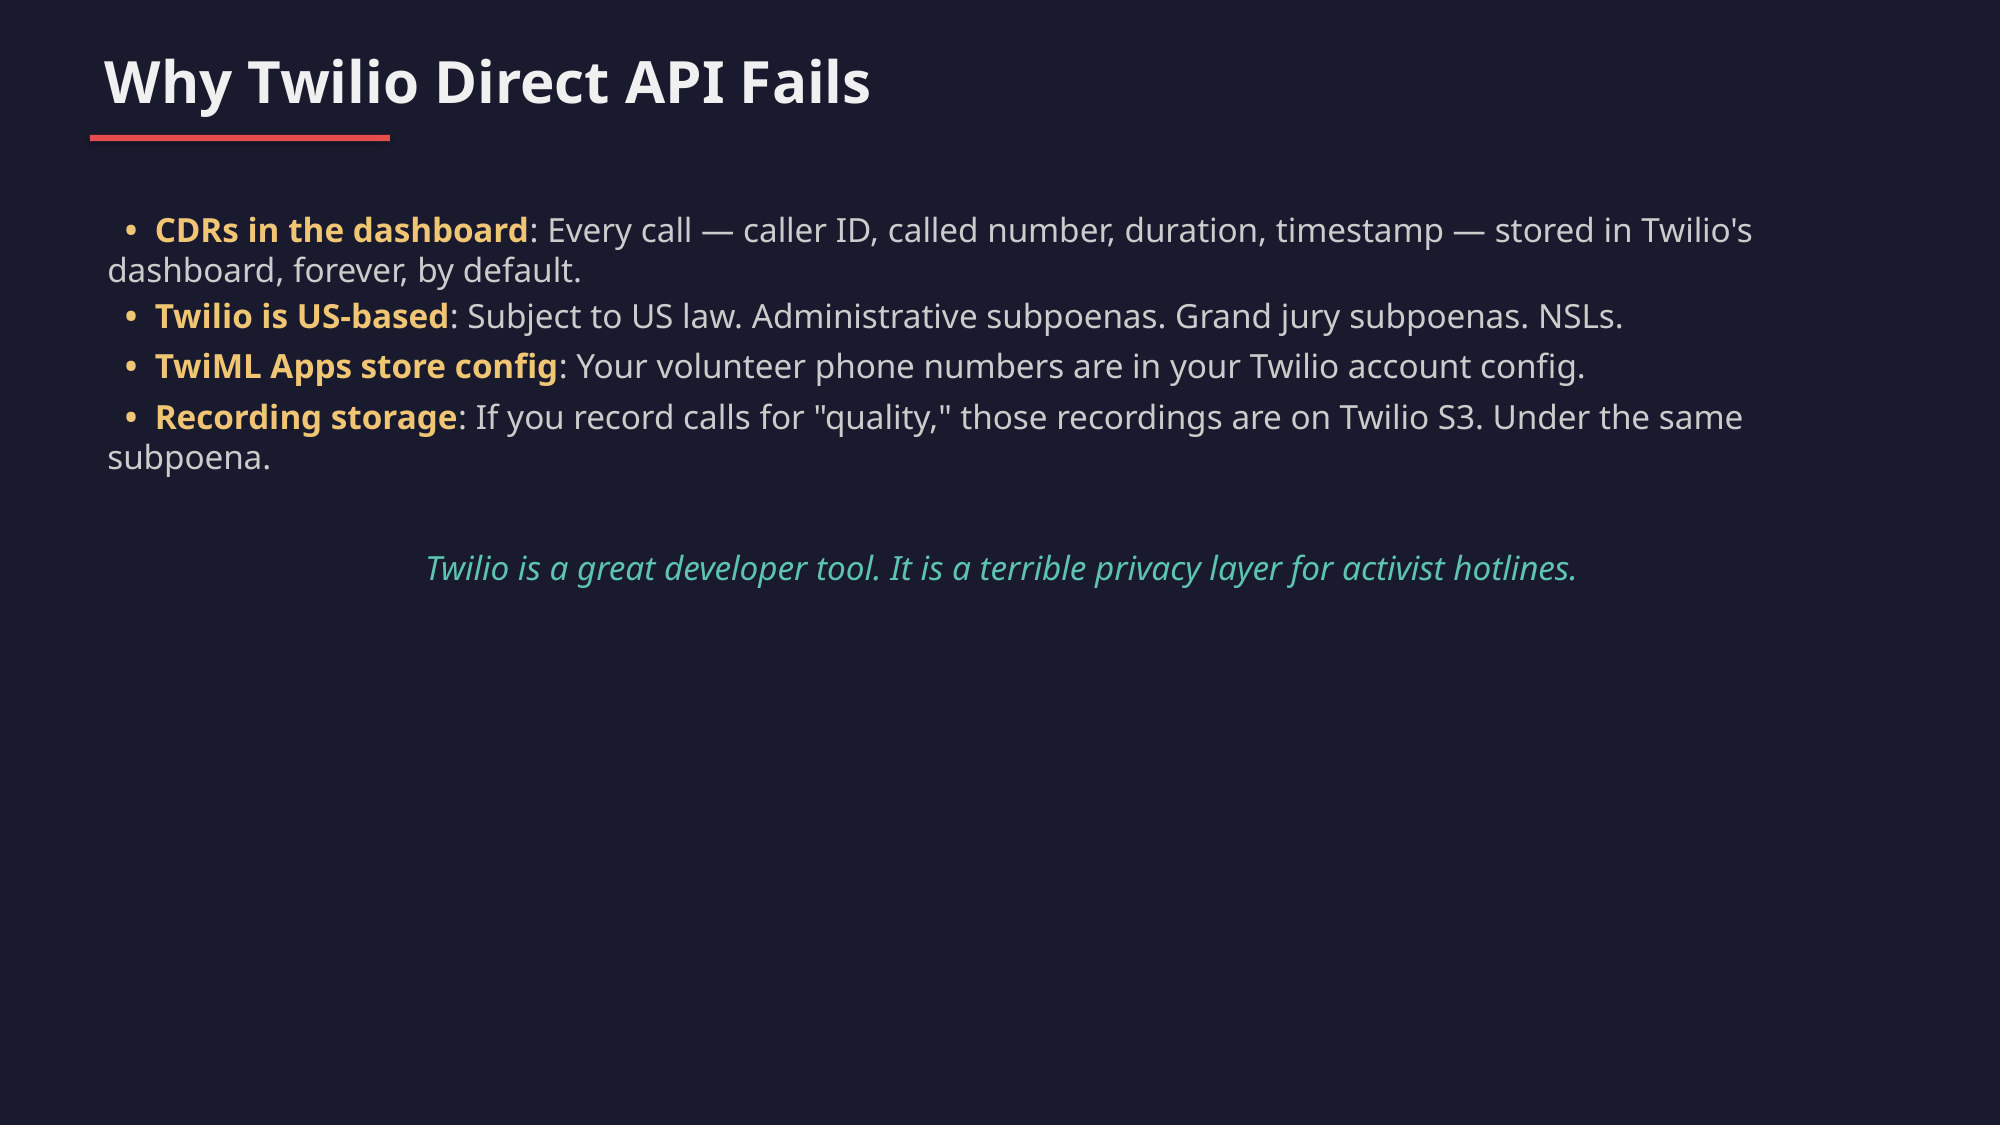

Why Twilio Direct API Fails
 • CDRs in the dashboard: Every call — caller ID, called number, duration, timestamp — stored in Twilio's dashboard, forever, by default.
 • Twilio is US-based: Subject to US law. Administrative subpoenas. Grand jury subpoenas. NSLs.
 • TwiML Apps store config: Your volunteer phone numbers are in your Twilio account config.
 • Recording storage: If you record calls for "quality," those recordings are on Twilio S3. Under the same subpoena.
Twilio is a great developer tool. It is a terrible privacy layer for activist hotlines.